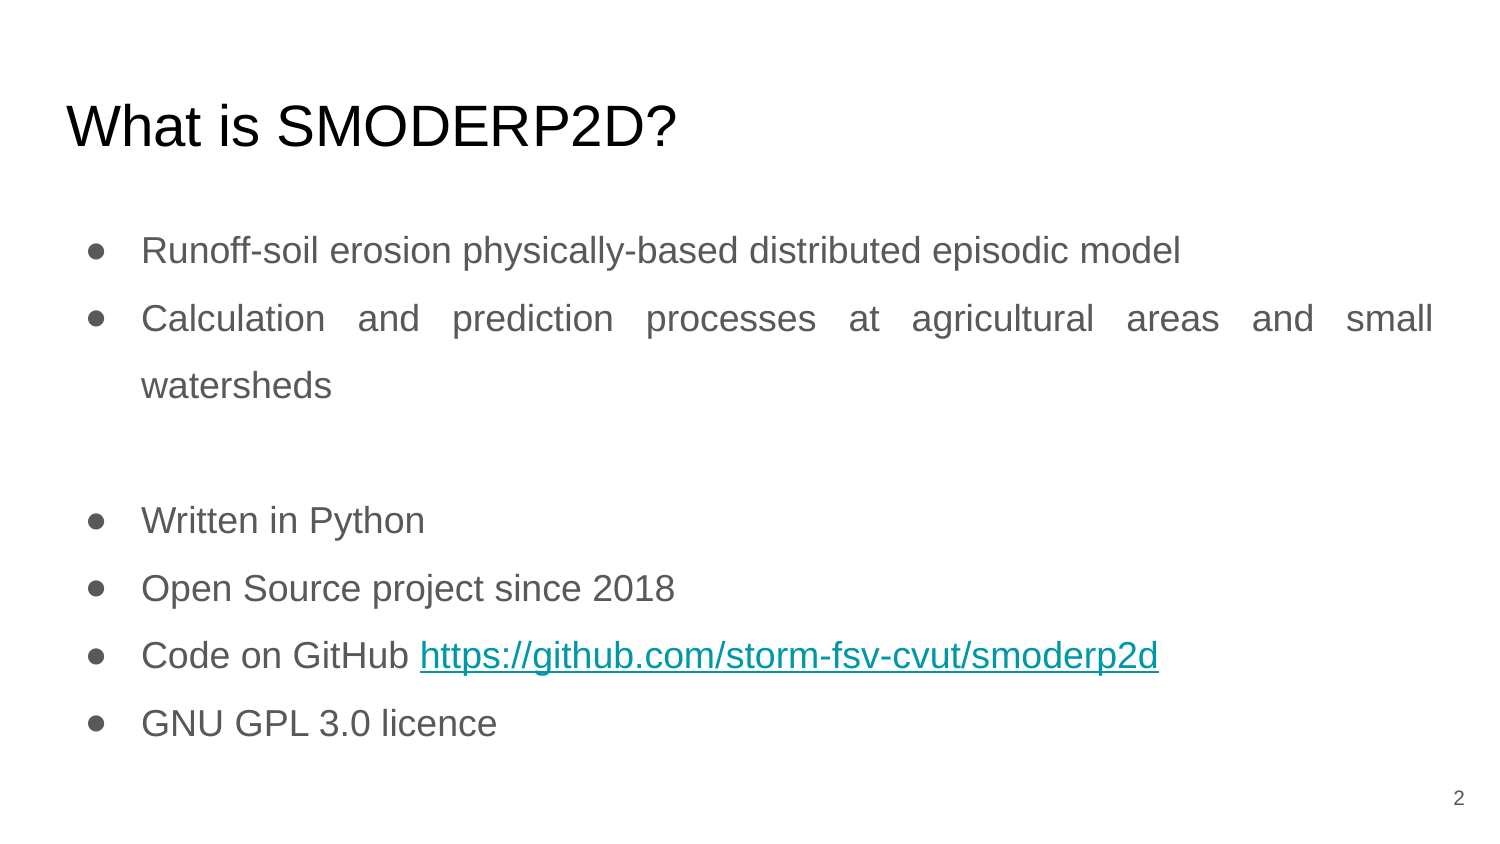

# What is SMODERP2D?
Runoff-soil erosion physically-based distributed episodic model
Calculation and prediction processes at agricultural areas and small watersheds
Written in Python
Open Source project since 2018
Code on GitHub https://github.com/storm-fsv-cvut/smoderp2d
GNU GPL 3.0 licence